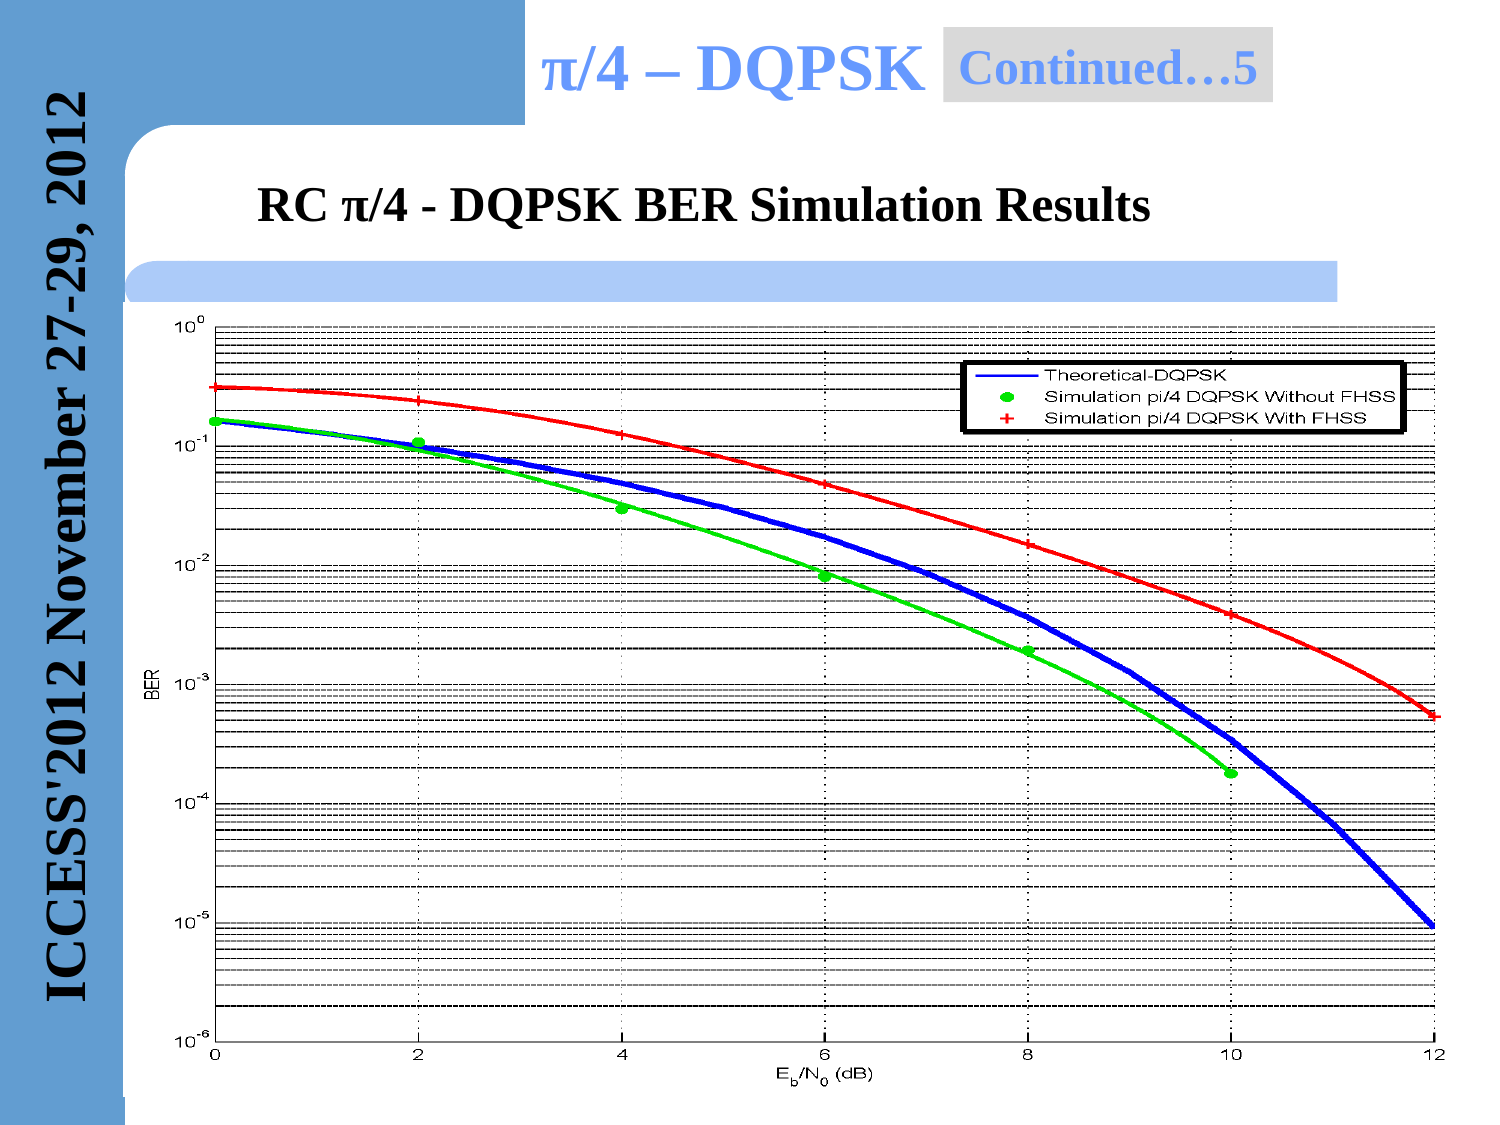

π/4 – DQPSK
Continued…5
# RC π/4 - DQPSK BER Simulation Results